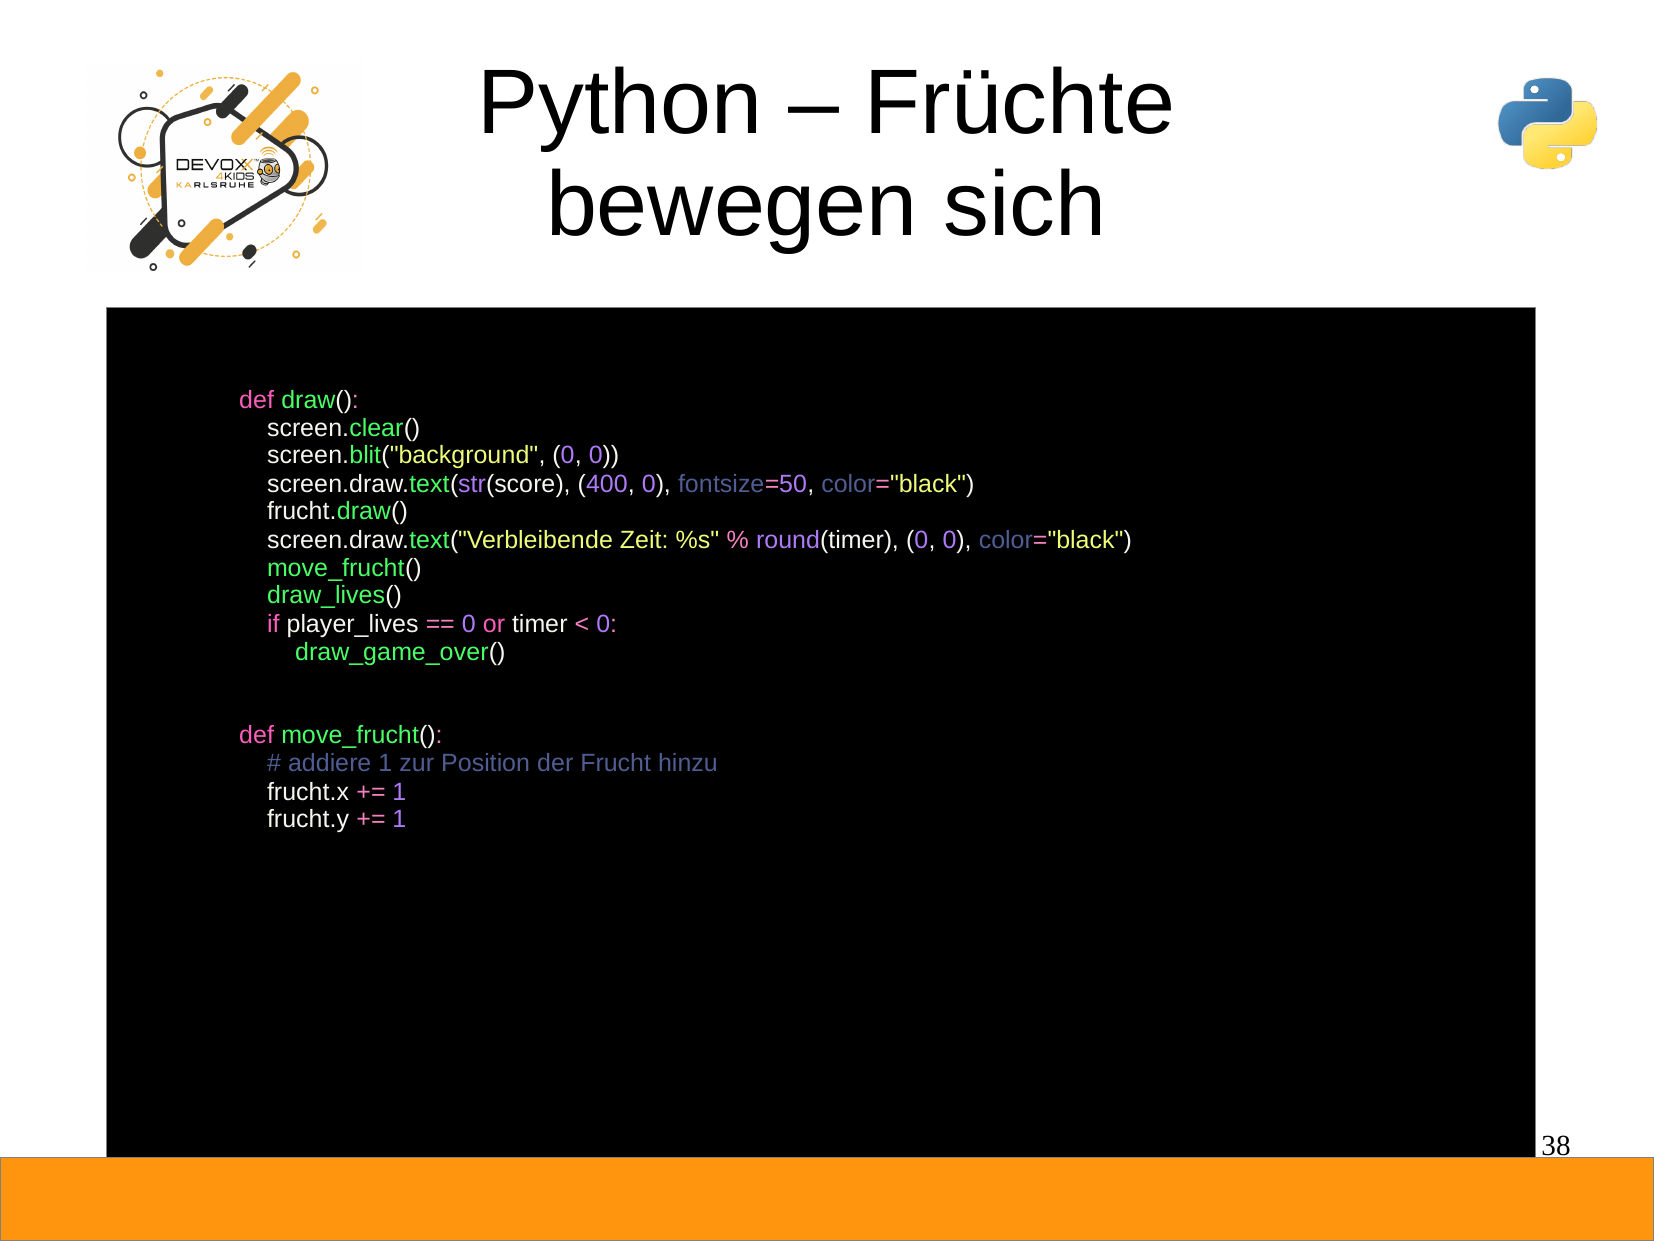

# Python – Früchte bewegen sich
def draw():
 screen.clear()
 screen.blit("background", (0, 0))
 screen.draw.text(str(score), (400, 0), fontsize=50, color="black")
 frucht.draw()
 screen.draw.text("Verbleibende Zeit: %s" % round(timer), (0, 0), color="black")
 move_frucht()
 draw_lives()
 if player_lives == 0 or timer < 0:
 draw_game_over()
def move_frucht():
 # addiere 1 zur Position der Frucht hinzu
 frucht.x += 1
 frucht.y += 1
38